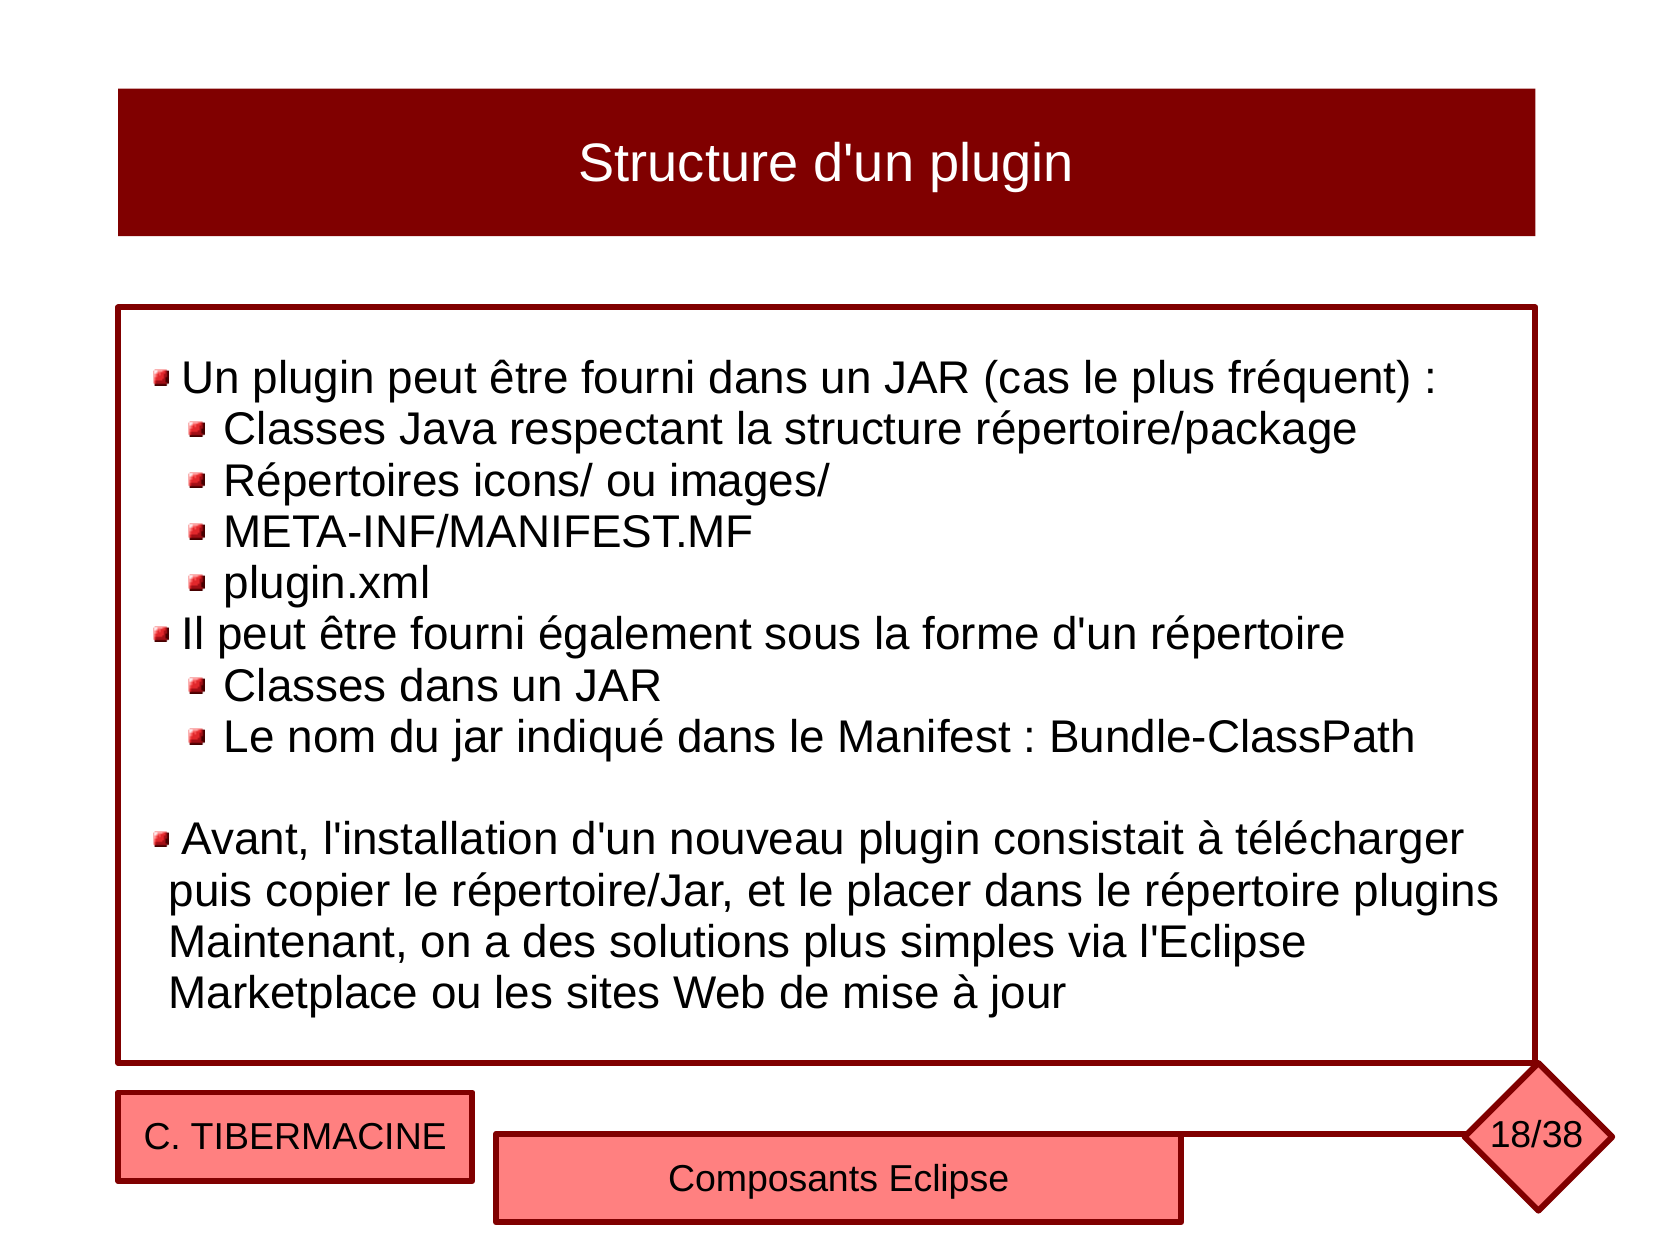

Structure d'un plugin
 Un plugin peut être fourni dans un JAR (cas le plus fréquent) :
Classes Java respectant la structure répertoire/package
Répertoires icons/ ou images/
META-INF/MANIFEST.MF
plugin.xml
 Il peut être fourni également sous la forme d'un répertoire
Classes dans un JAR
Le nom du jar indiqué dans le Manifest : Bundle-ClassPath
 Avant, l'installation d'un nouveau plugin consistait à télécharger
puis copier le répertoire/Jar, et le placer dans le répertoire plugins
Maintenant, on a des solutions plus simples via l'Eclipse
Marketplace ou les sites Web de mise à jour
C. TIBERMACINE
Composants Eclipse